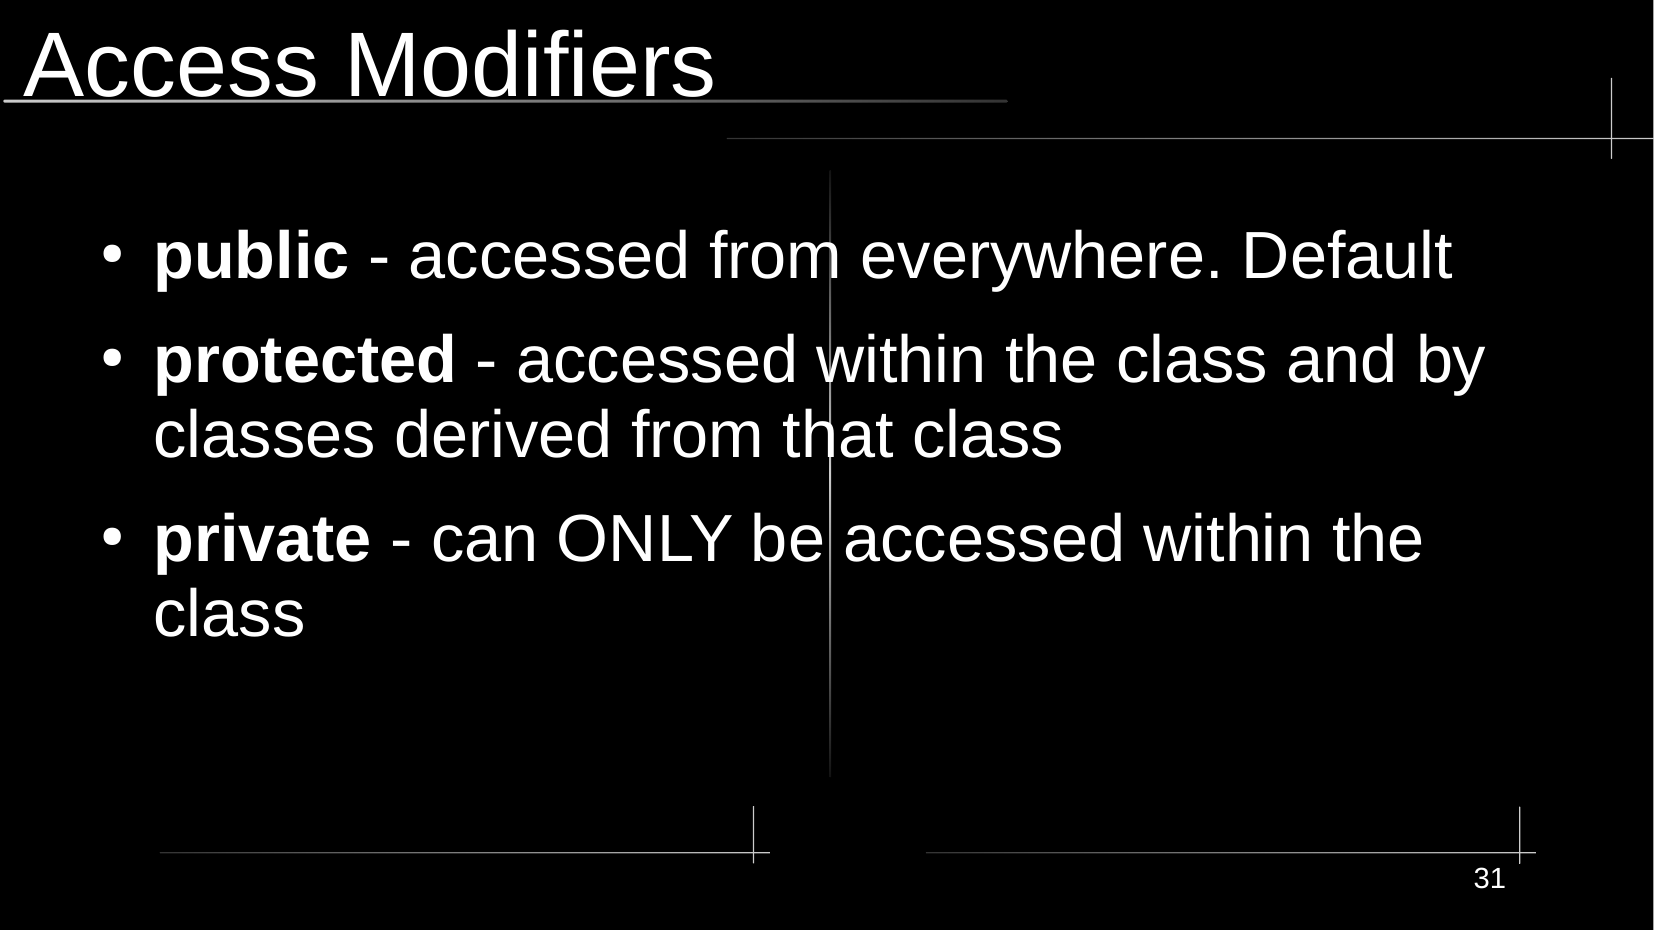

# Access Modifiers
public - accessed from everywhere. Default
protected - accessed within the class and by classes derived from that class
private - can ONLY be accessed within the class
31